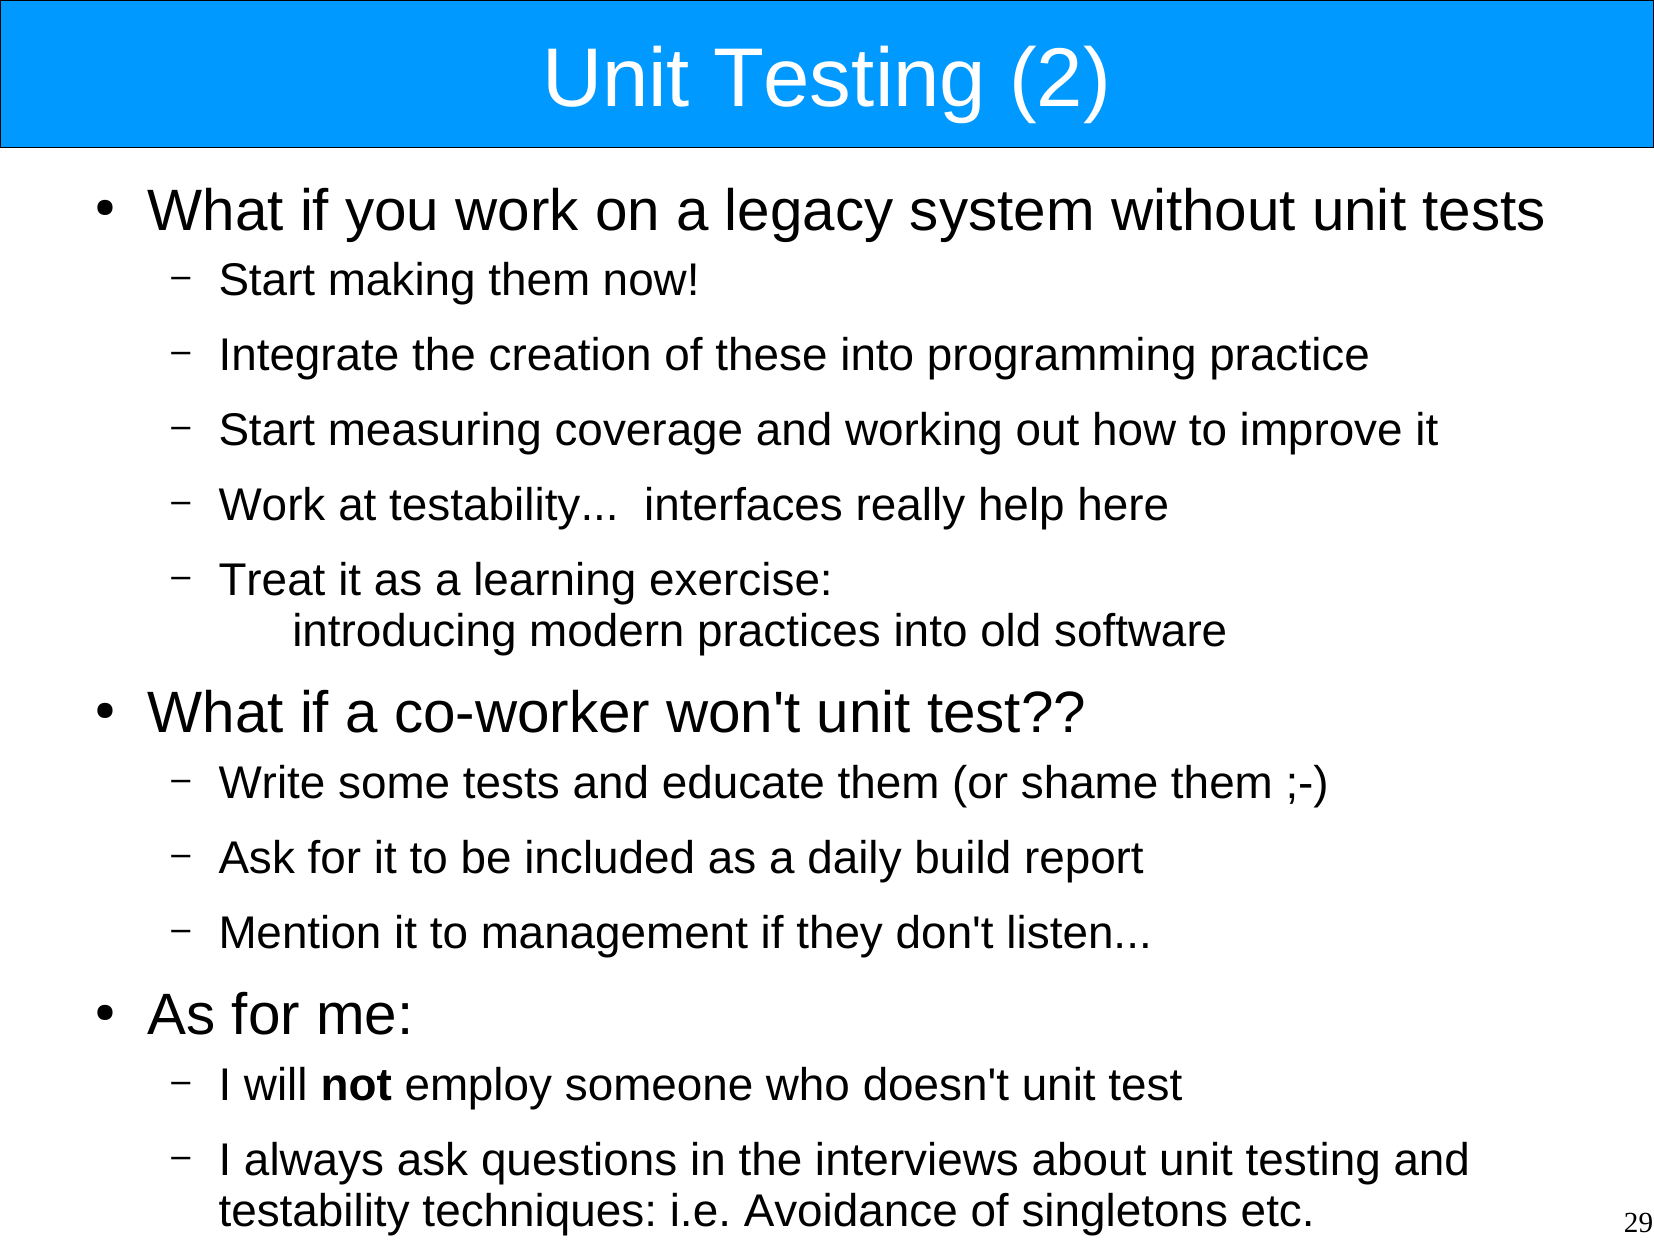

# Unit Testing (2)
What if you work on a legacy system without unit tests
Start making them now!
Integrate the creation of these into programming practice
Start measuring coverage and working out how to improve it
Work at testability... interfaces really help here
Treat it as a learning exercise:
	introducing modern practices into old software
What if a co-worker won't unit test??
Write some tests and educate them (or shame them ;-)
Ask for it to be included as a daily build report
Mention it to management if they don't listen...
As for me:
I will not employ someone who doesn't unit test
I always ask questions in the interviews about unit testing and testability techniques: i.e. Avoidance of singletons etc.
29